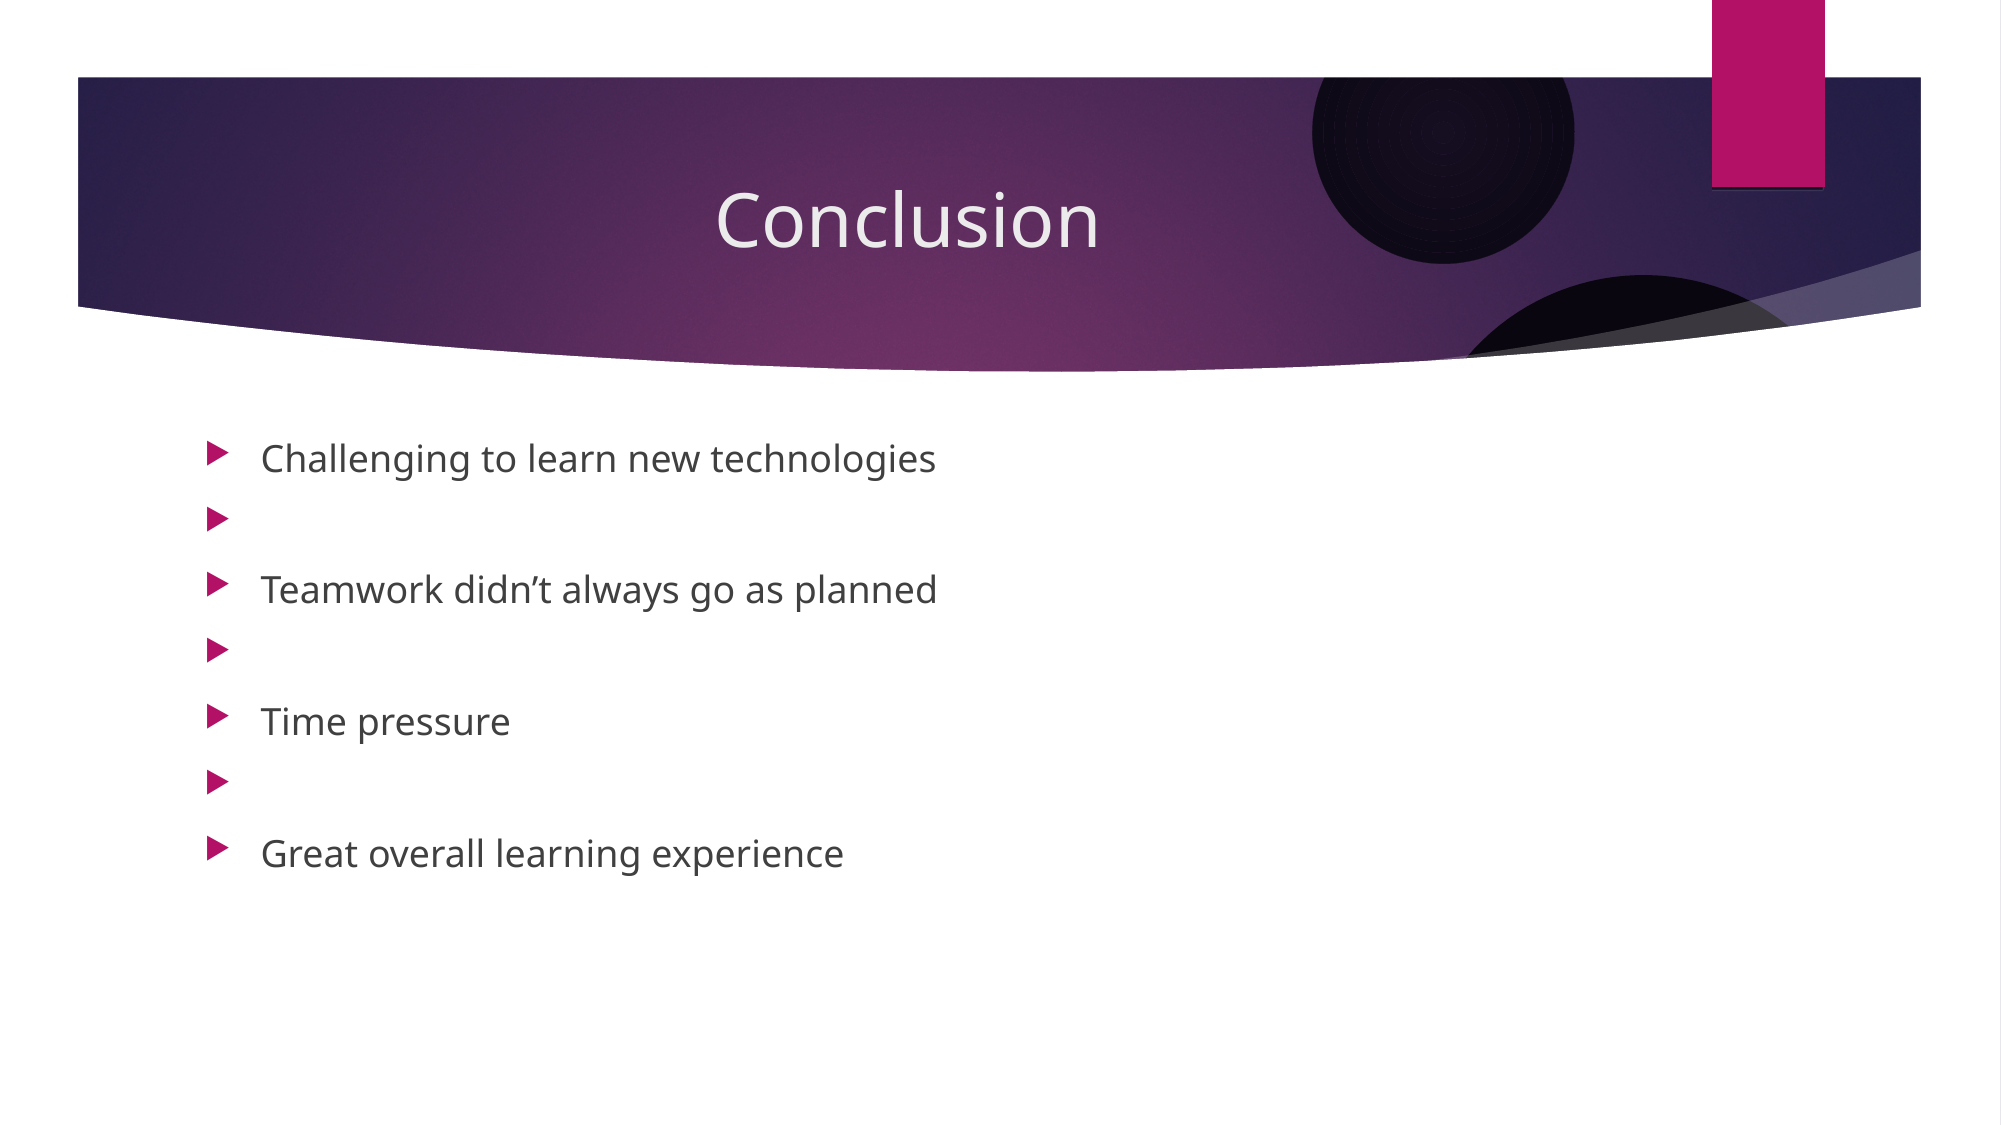

# Conclusion
Challenging to learn new technologies
Teamwork didn’t always go as planned
Time pressure
Great overall learning experience